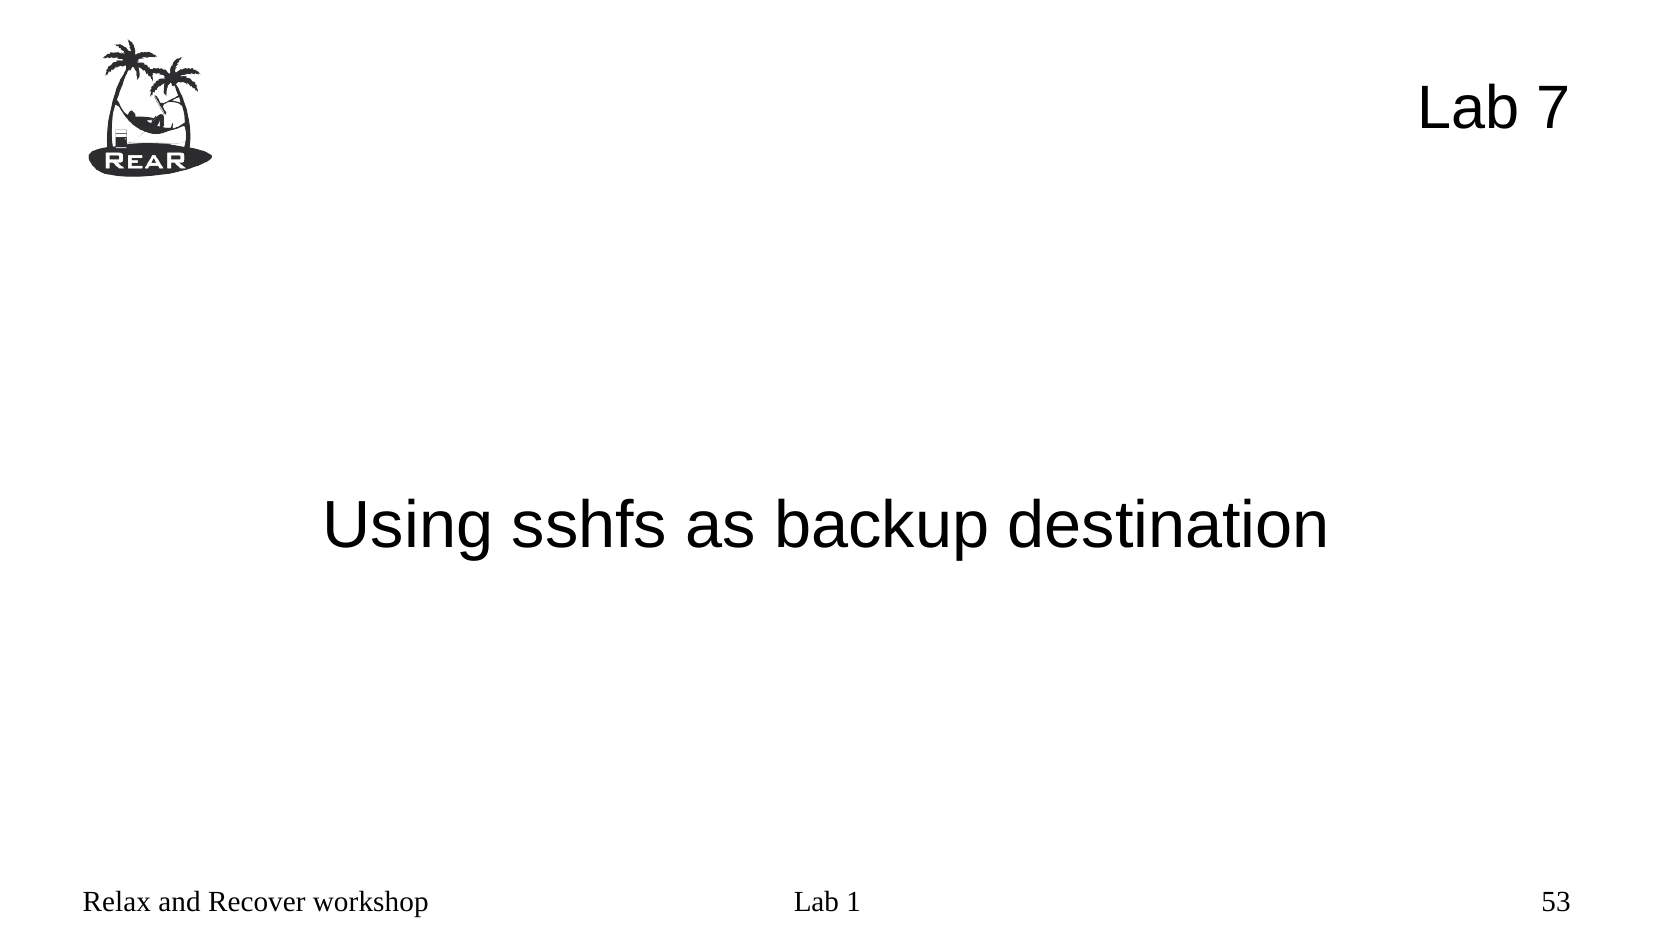

# Lab 7
Using sshfs as backup destination
Relax and Recover workshop
Lab 1
53